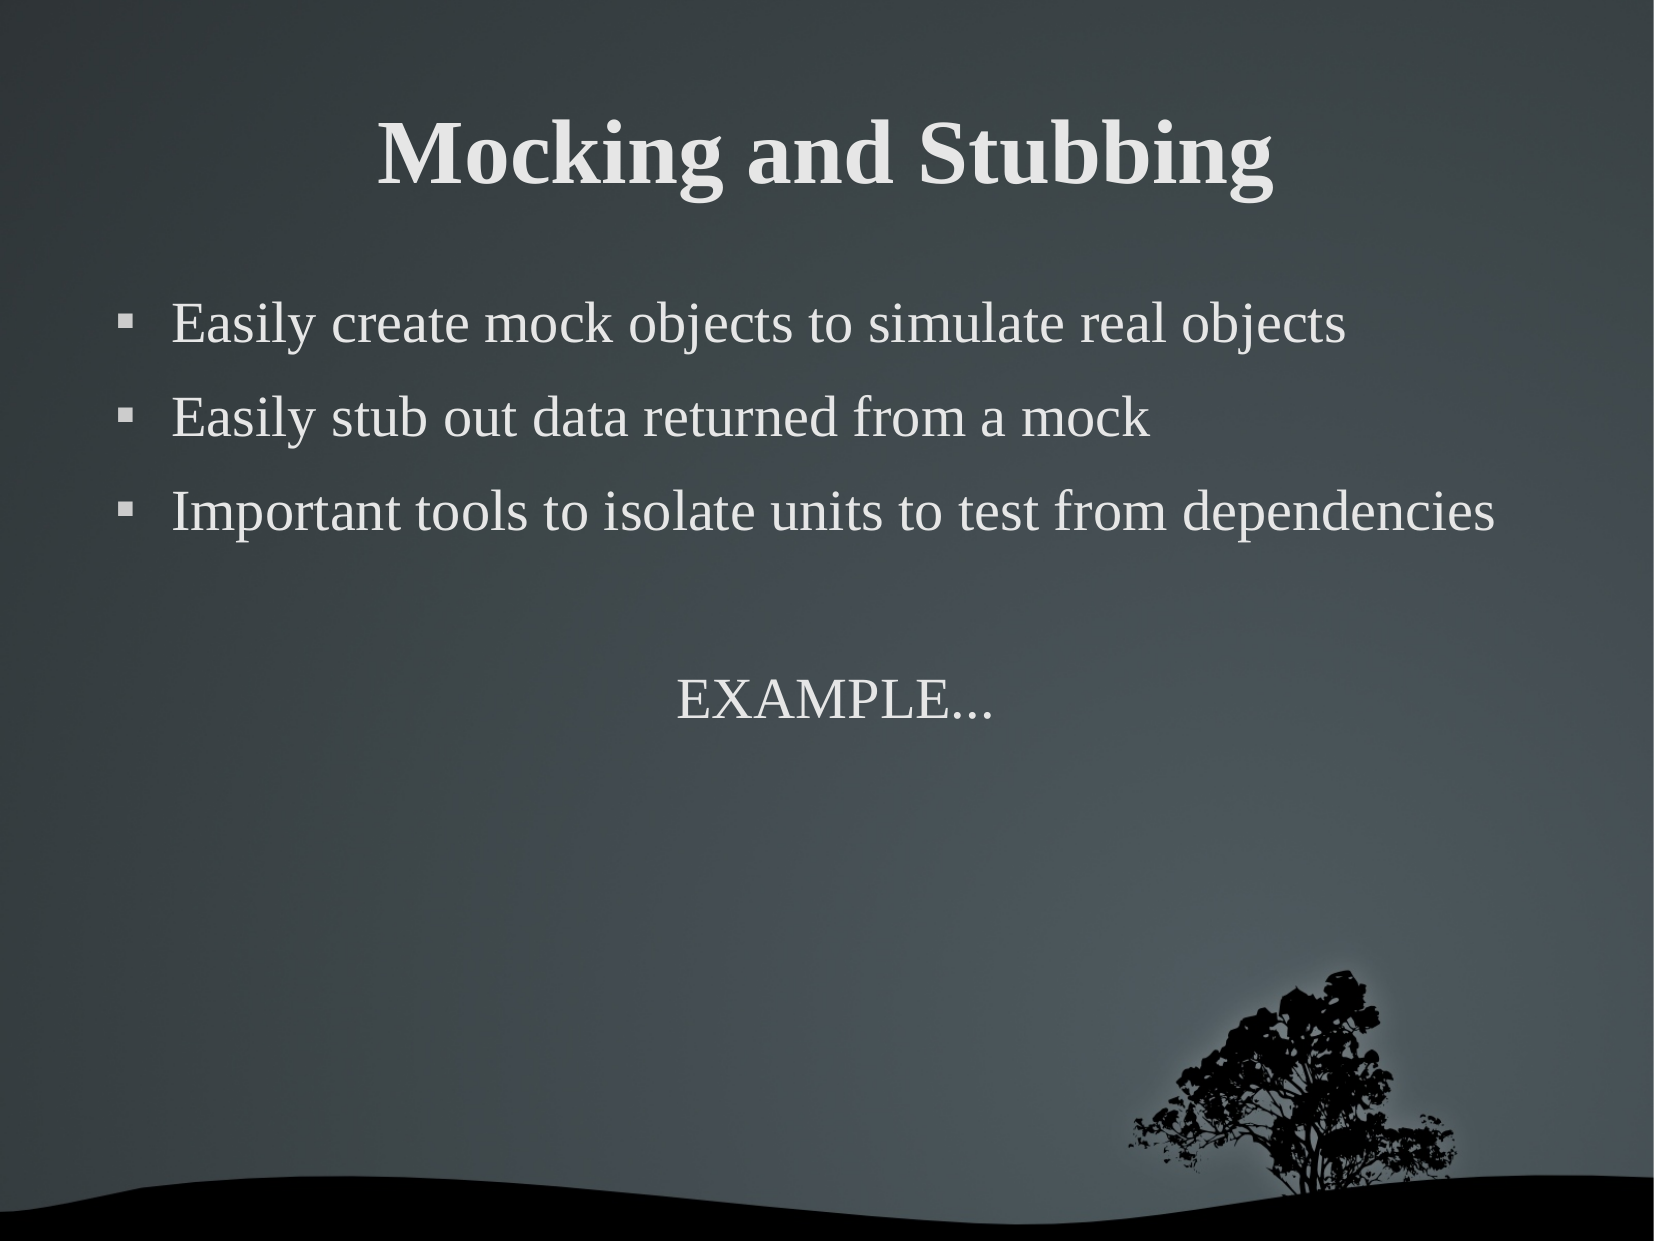

# Mocking and Stubbing
Easily create mock objects to simulate real objects
Easily stub out data returned from a mock
Important tools to isolate units to test from dependencies
EXAMPLE...